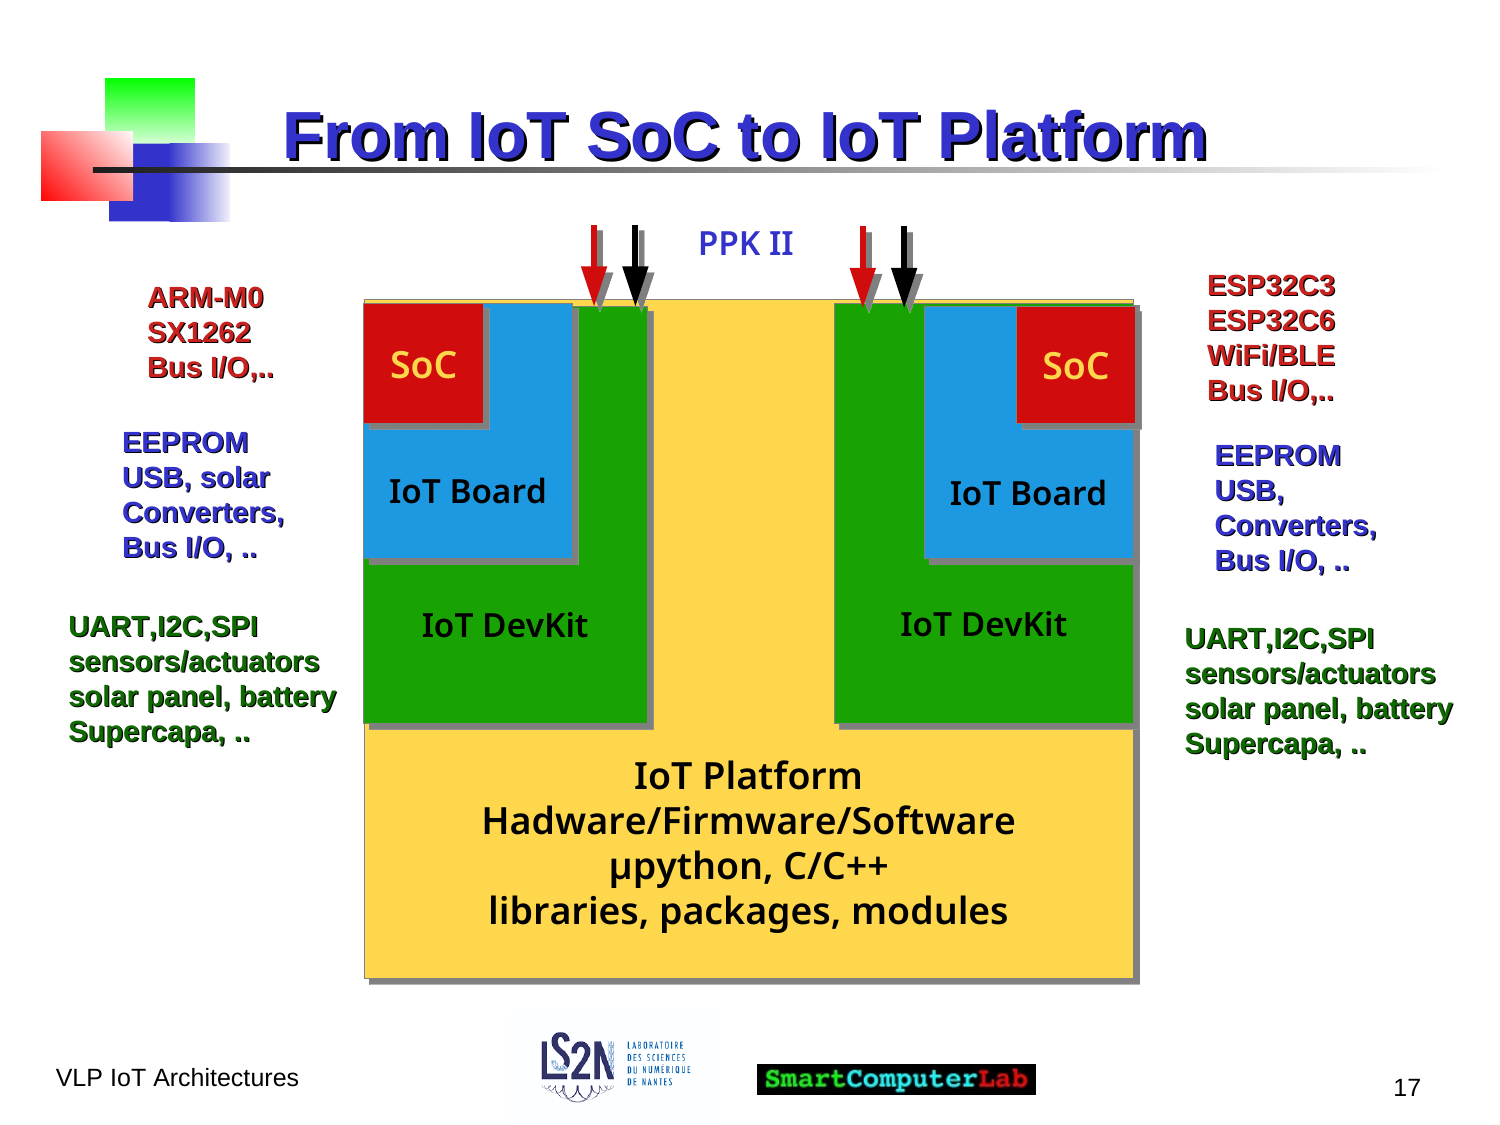

# From IoT SoC to IoT Platform
PPK II
ESP32C3
ESP32C6
WiFi/BLE
Bus I/O,..
ARM-M0
SX1262
Bus I/O,..
IoT Platform
Hadware/Firmware/Software
µpython, C/C++
libraries, packages, modules
IoT Board
SoC
IoT DevKit
IoT DevKit
IoT Board
SoC
EEPROM
USB, solar Converters,
Bus I/O, ..
EEPROM
USB, Converters,
Bus I/O, ..
UART,I2C,SPI
sensors/actuators solar panel, battery
Supercapa, ..
UART,I2C,SPI
sensors/actuators solar panel, battery
Supercapa, ..
17